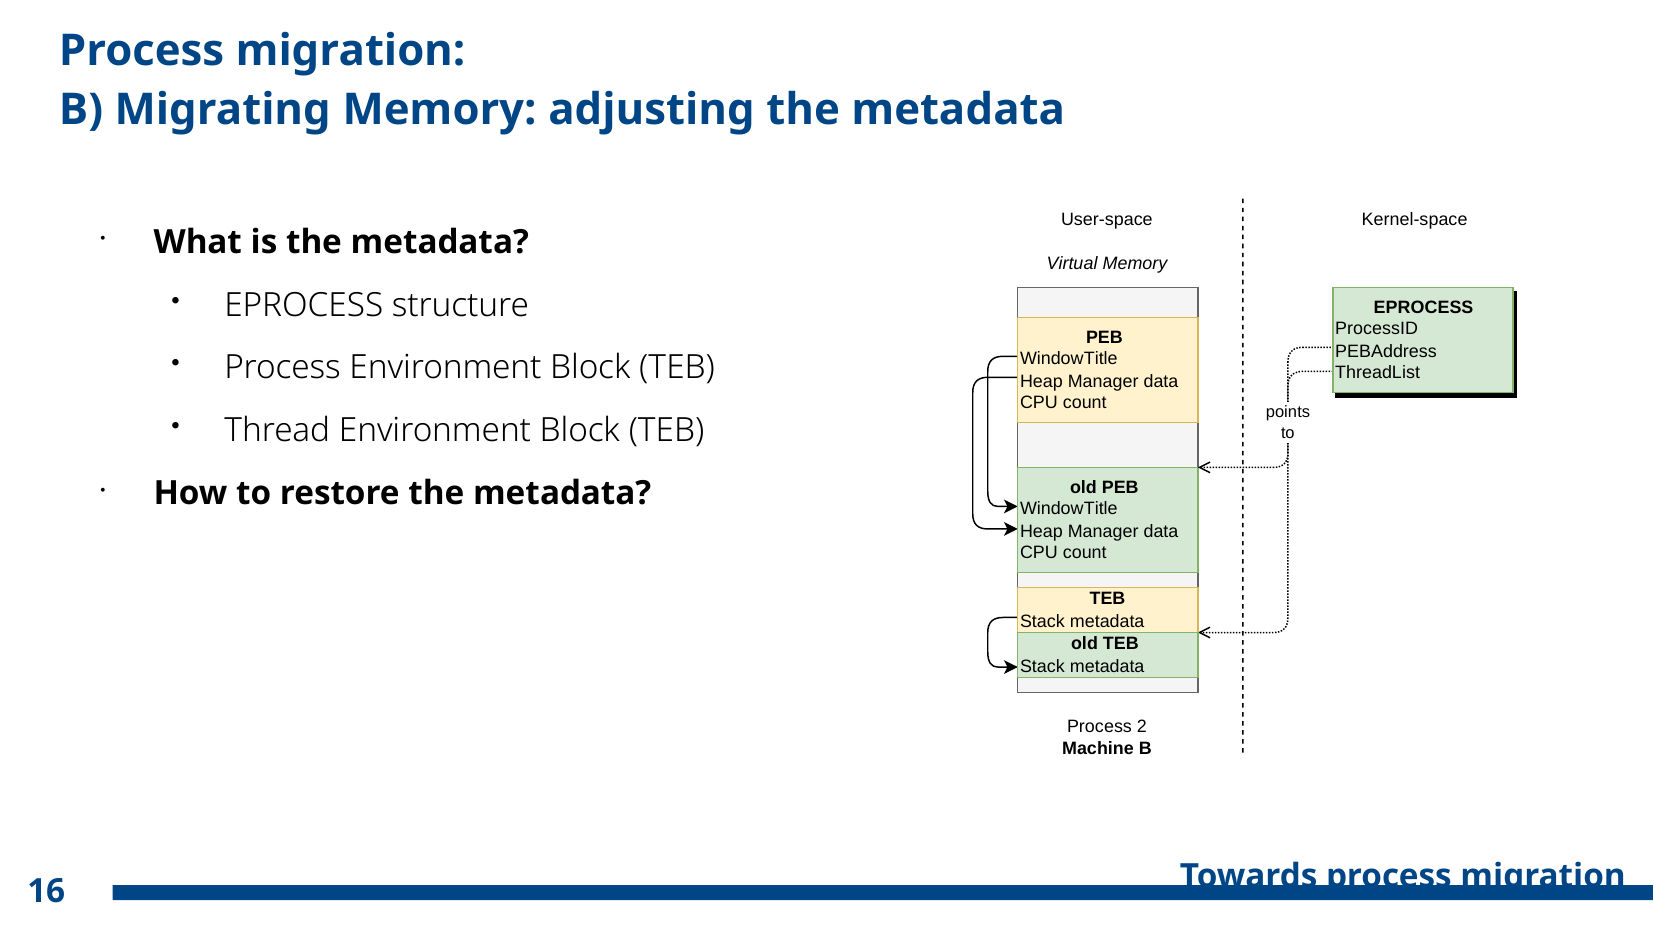

# Process migration:
B) Migrating Memory: adjusting the metadata
What is the metadata?
EPROCESS structure
Process Environment Block (TEB)
Thread Environment Block (TEB)
How to restore the metadata?